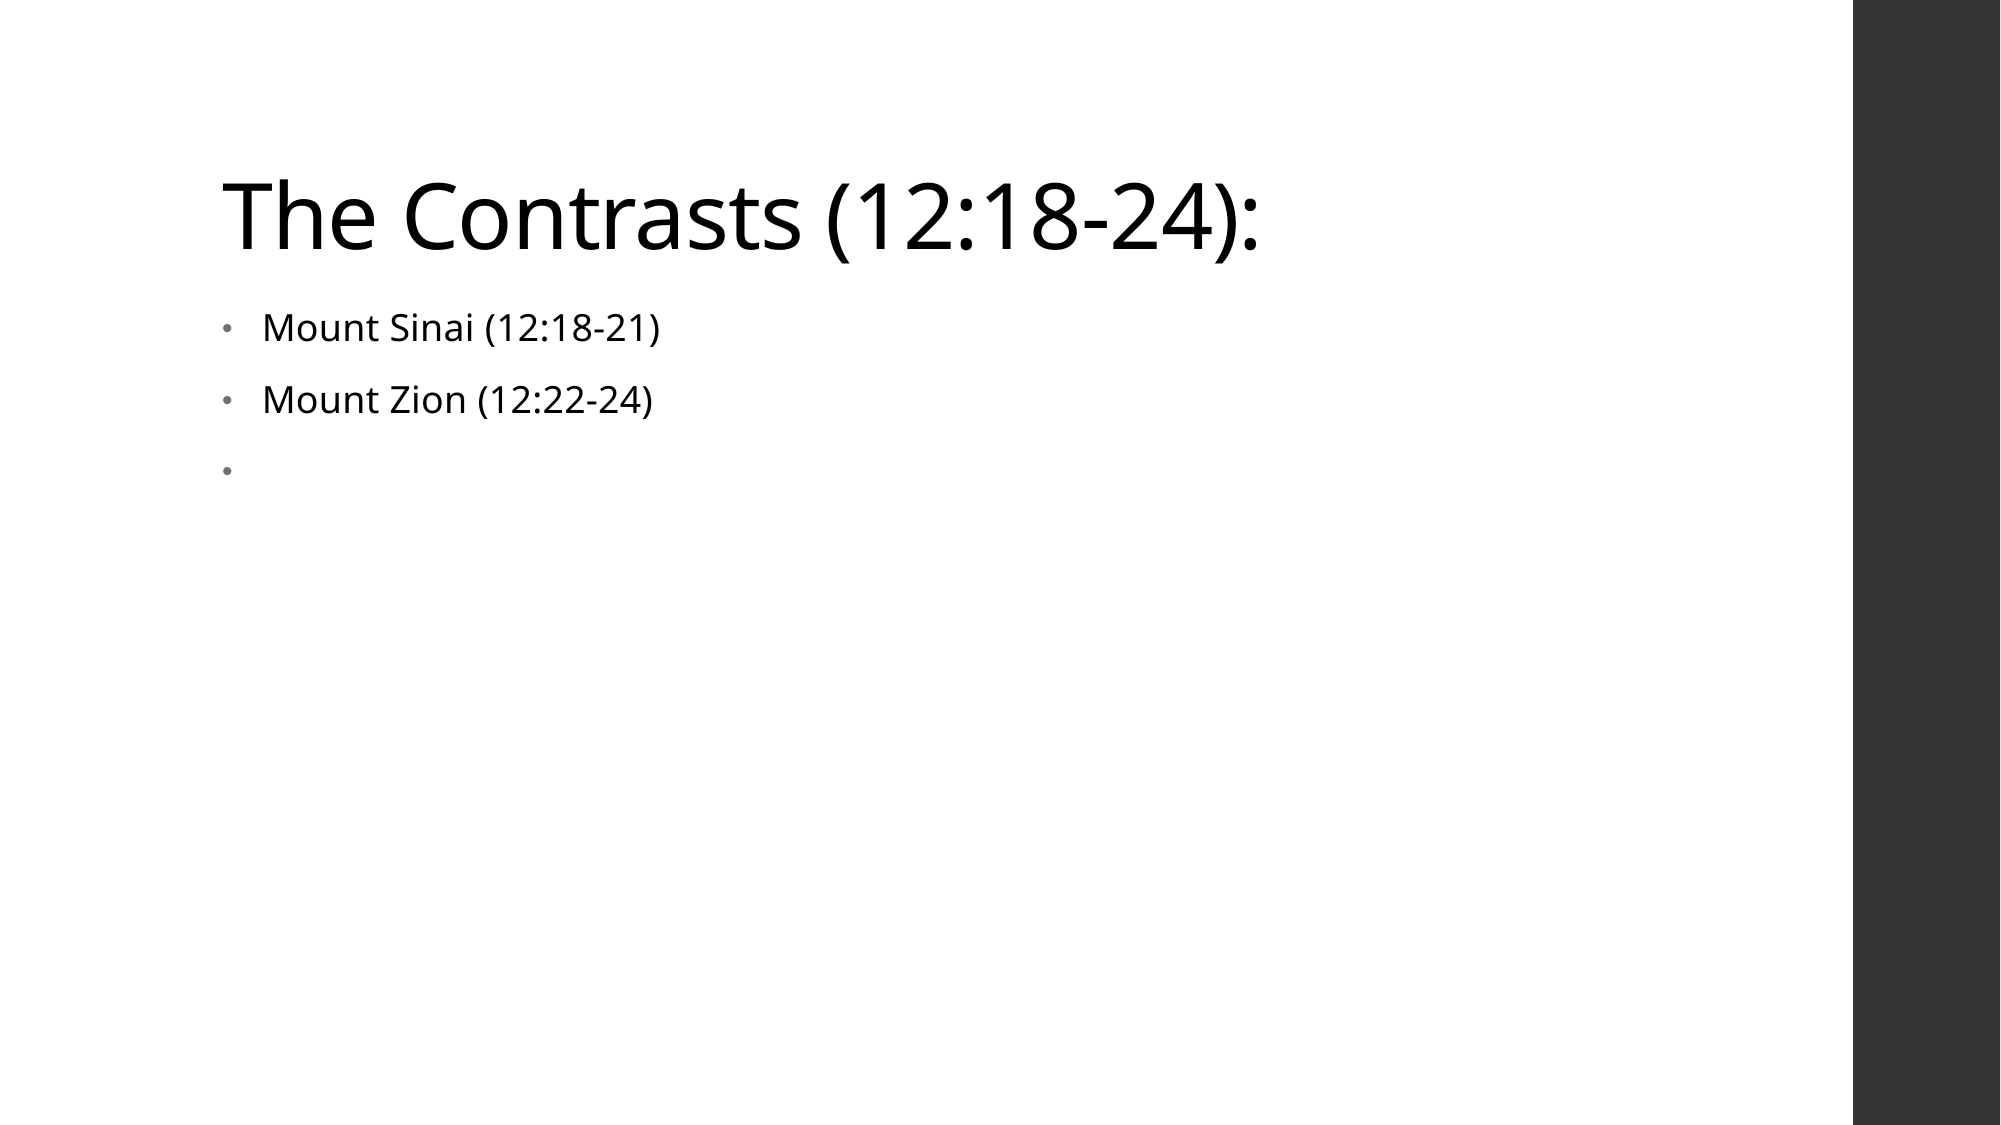

# The Contrasts (12:18-24):
 Mount Sinai (12:18-21)
 Mount Zion (12:22-24)